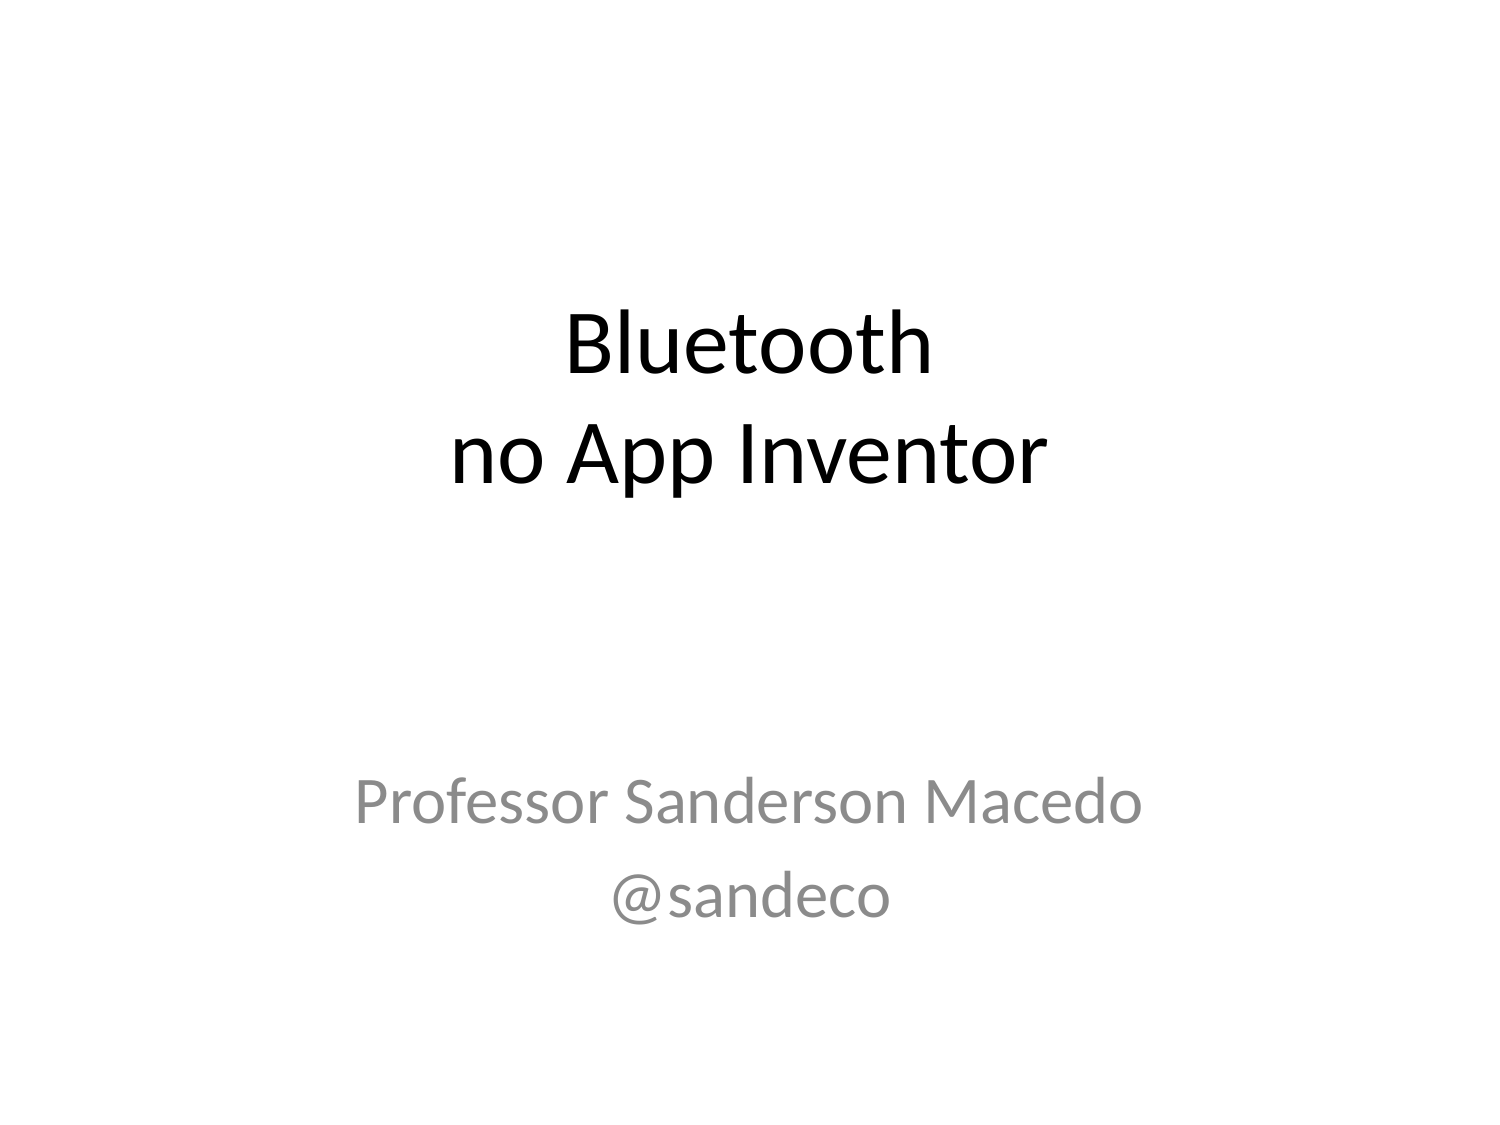

# Bluetooth no App Inventor
Professor Sanderson Macedo
@sandeco